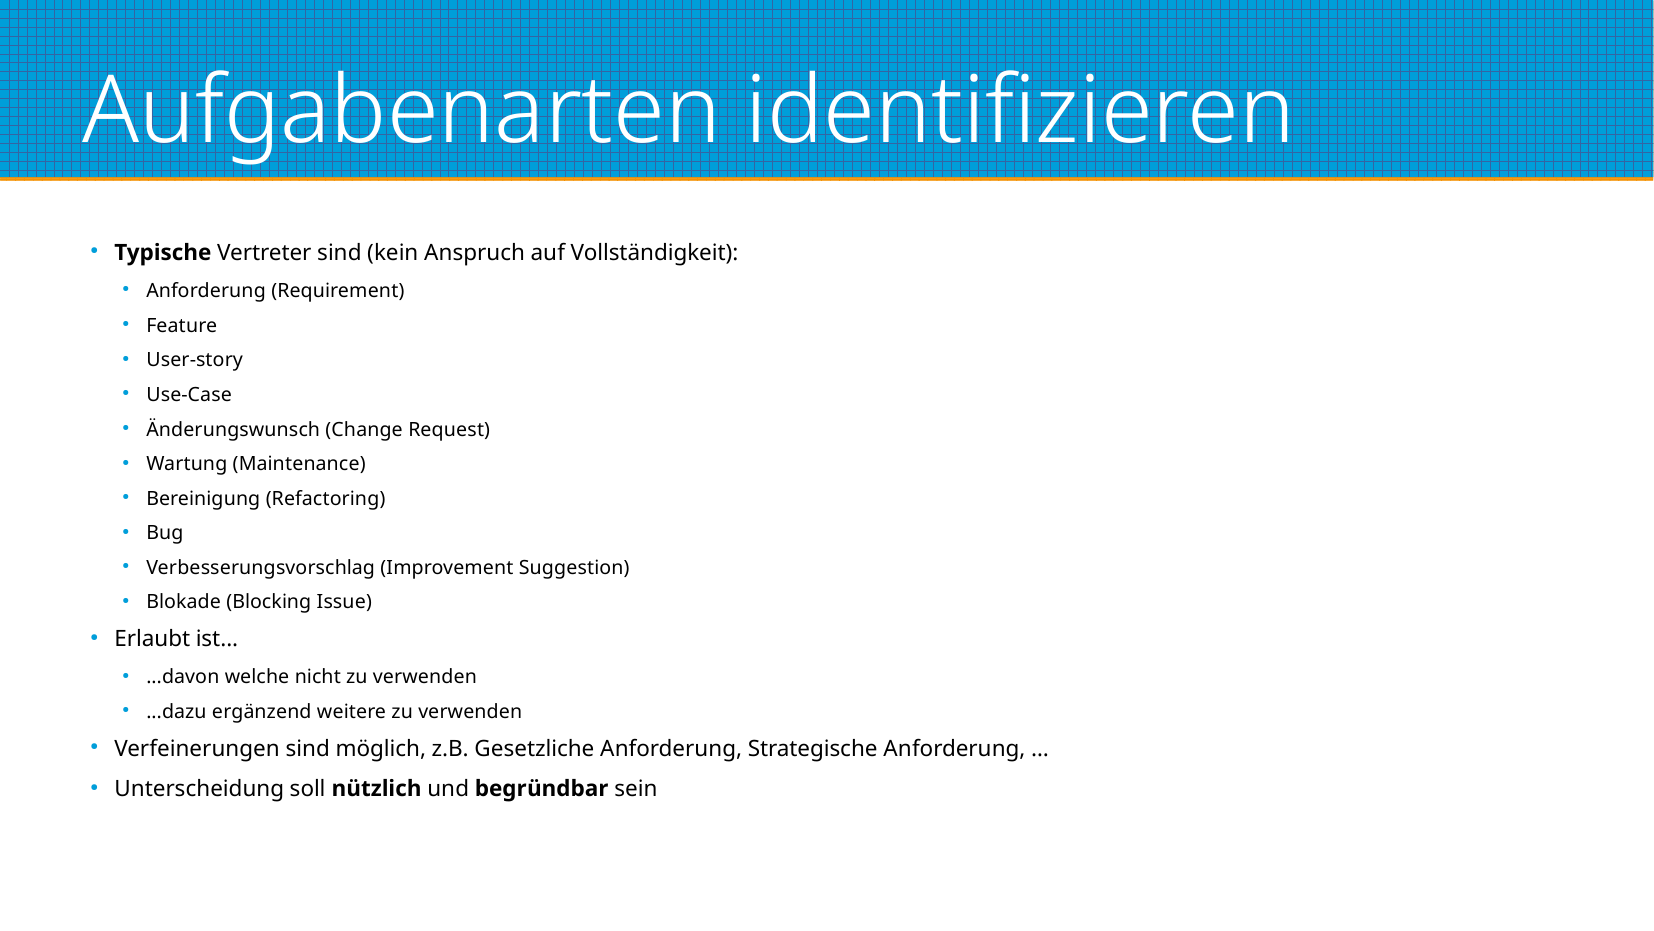

# Aufgabenarten identifizieren
Typische Vertreter sind (kein Anspruch auf Vollständigkeit):
Anforderung (Requirement)
Feature
User-story
Use-Case
Änderungswunsch (Change Request)
Wartung (Maintenance)
Bereinigung (Refactoring)
Bug
Verbesserungsvorschlag (Improvement Suggestion)
Blokade (Blocking Issue)
Erlaubt ist...
...davon welche nicht zu verwenden
...dazu ergänzend weitere zu verwenden
Verfeinerungen sind möglich, z.B. Gesetzliche Anforderung, Strategische Anforderung, …
Unterscheidung soll nützlich und begründbar sein